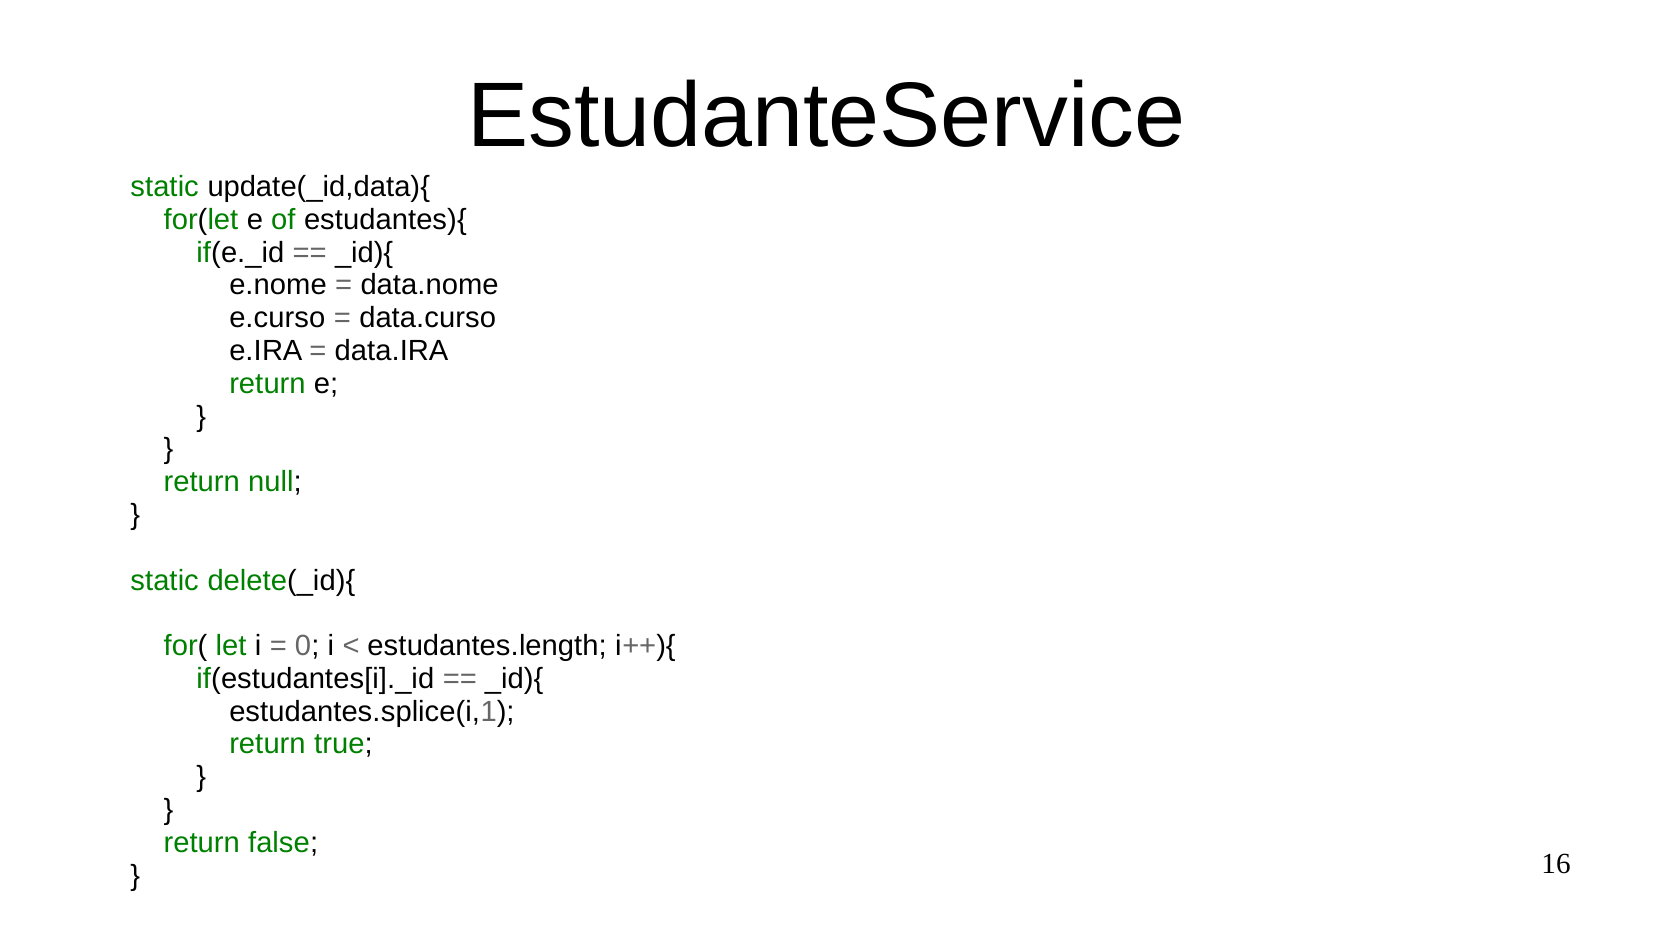

# EstudanteService
 static update(_id,data){
 for(let e of estudantes){
 if(e._id == _id){
 e.nome = data.nome
 e.curso = data.curso
 e.IRA = data.IRA
 return e;
 }
 }
 return null;
 }
 static delete(_id){
 for( let i = 0; i < estudantes.length; i++){
 if(estudantes[i]._id == _id){
 estudantes.splice(i,1);
 return true;
 }
 }
 return false;
 }
16